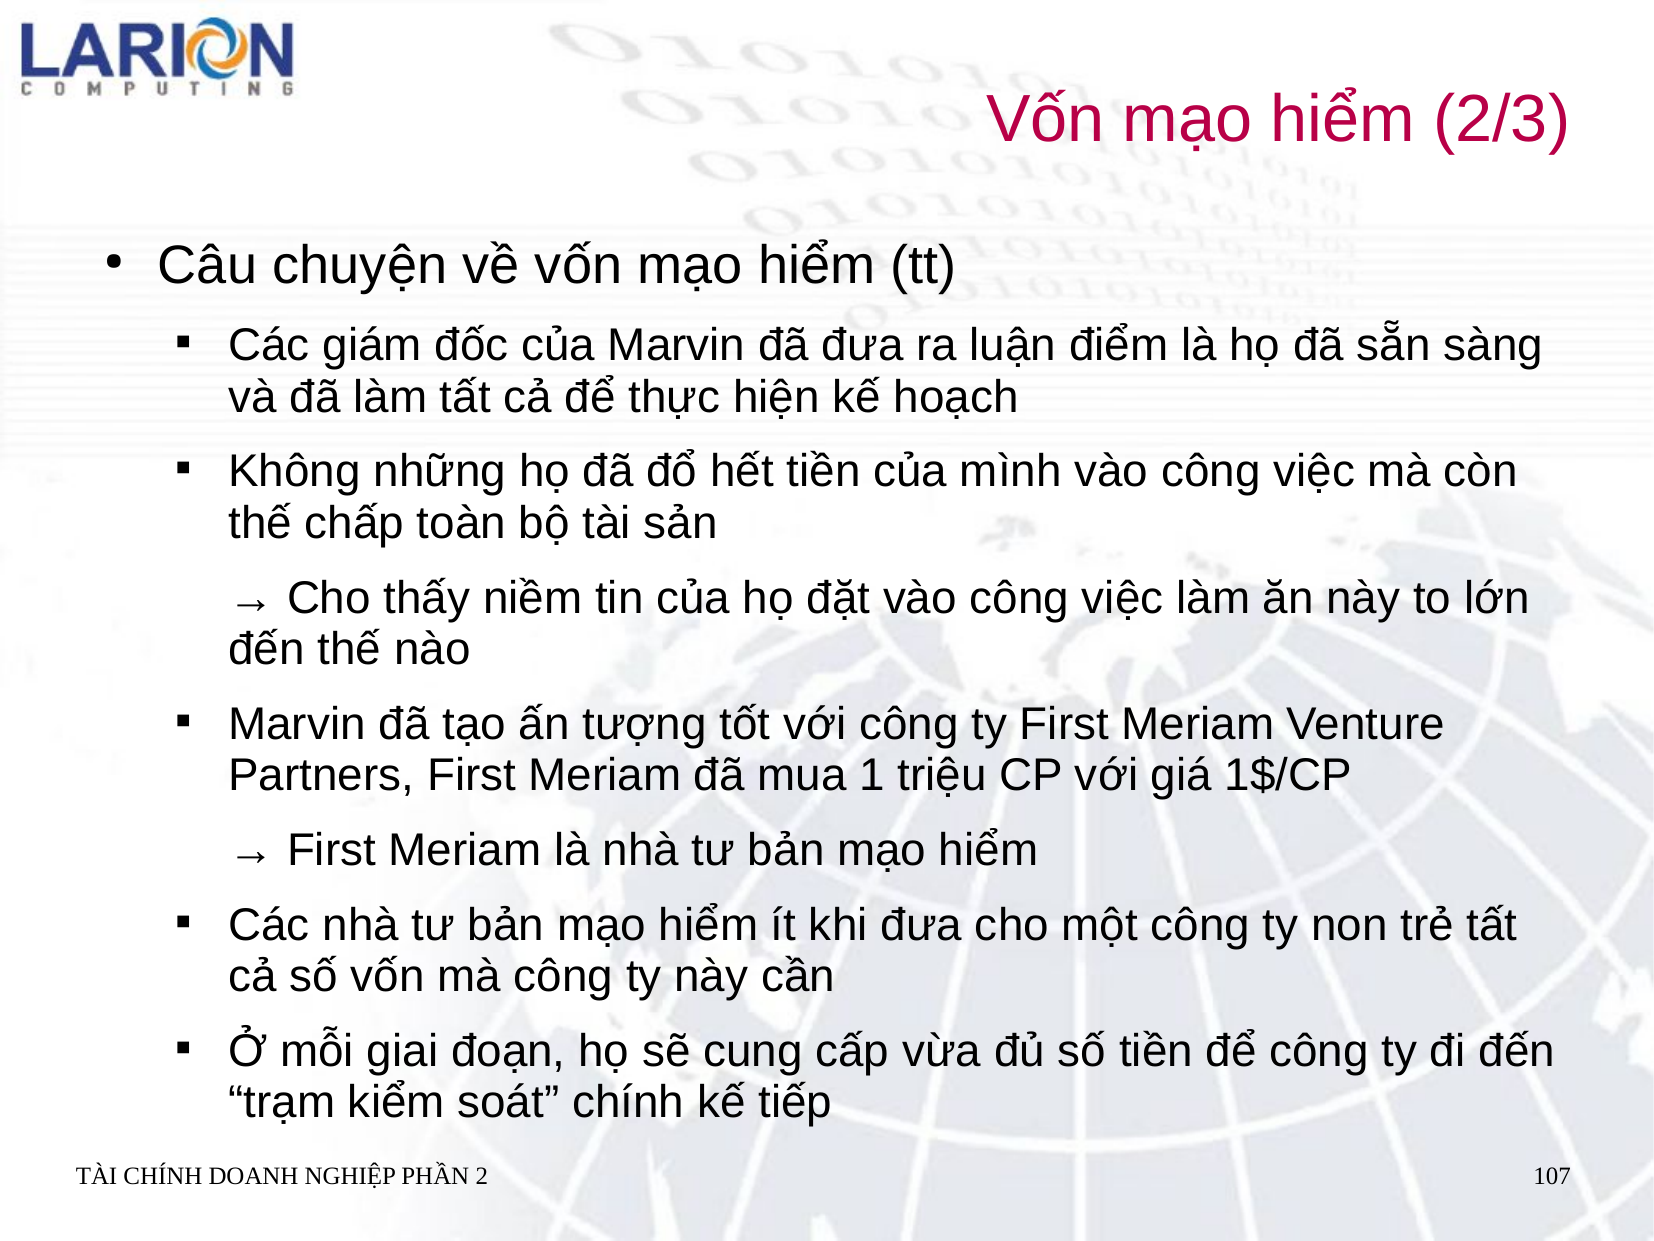

# Vốn mạo hiểm (2/3)
Câu chuyện về vốn mạo hiểm (tt)
Các giám đốc của Marvin đã đưa ra luận điểm là họ đã sẵn sàng và đã làm tất cả để thực hiện kế hoạch
Không những họ đã đổ hết tiền của mình vào công việc mà còn thế chấp toàn bộ tài sản
→ Cho thấy niềm tin của họ đặt vào công việc làm ăn này to lớn đến thế nào
Marvin đã tạo ấn tượng tốt với công ty First Meriam Venture Partners, First Meriam đã mua 1 triệu CP với giá 1$/CP
→ First Meriam là nhà tư bản mạo hiểm
Các nhà tư bản mạo hiểm ít khi đưa cho một công ty non trẻ tất cả số vốn mà công ty này cần
Ở mỗi giai đoạn, họ sẽ cung cấp vừa đủ số tiền để công ty đi đến “trạm kiểm soát” chính kế tiếp
TÀI CHÍNH DOANH NGHIỆP PHẦN 2
107